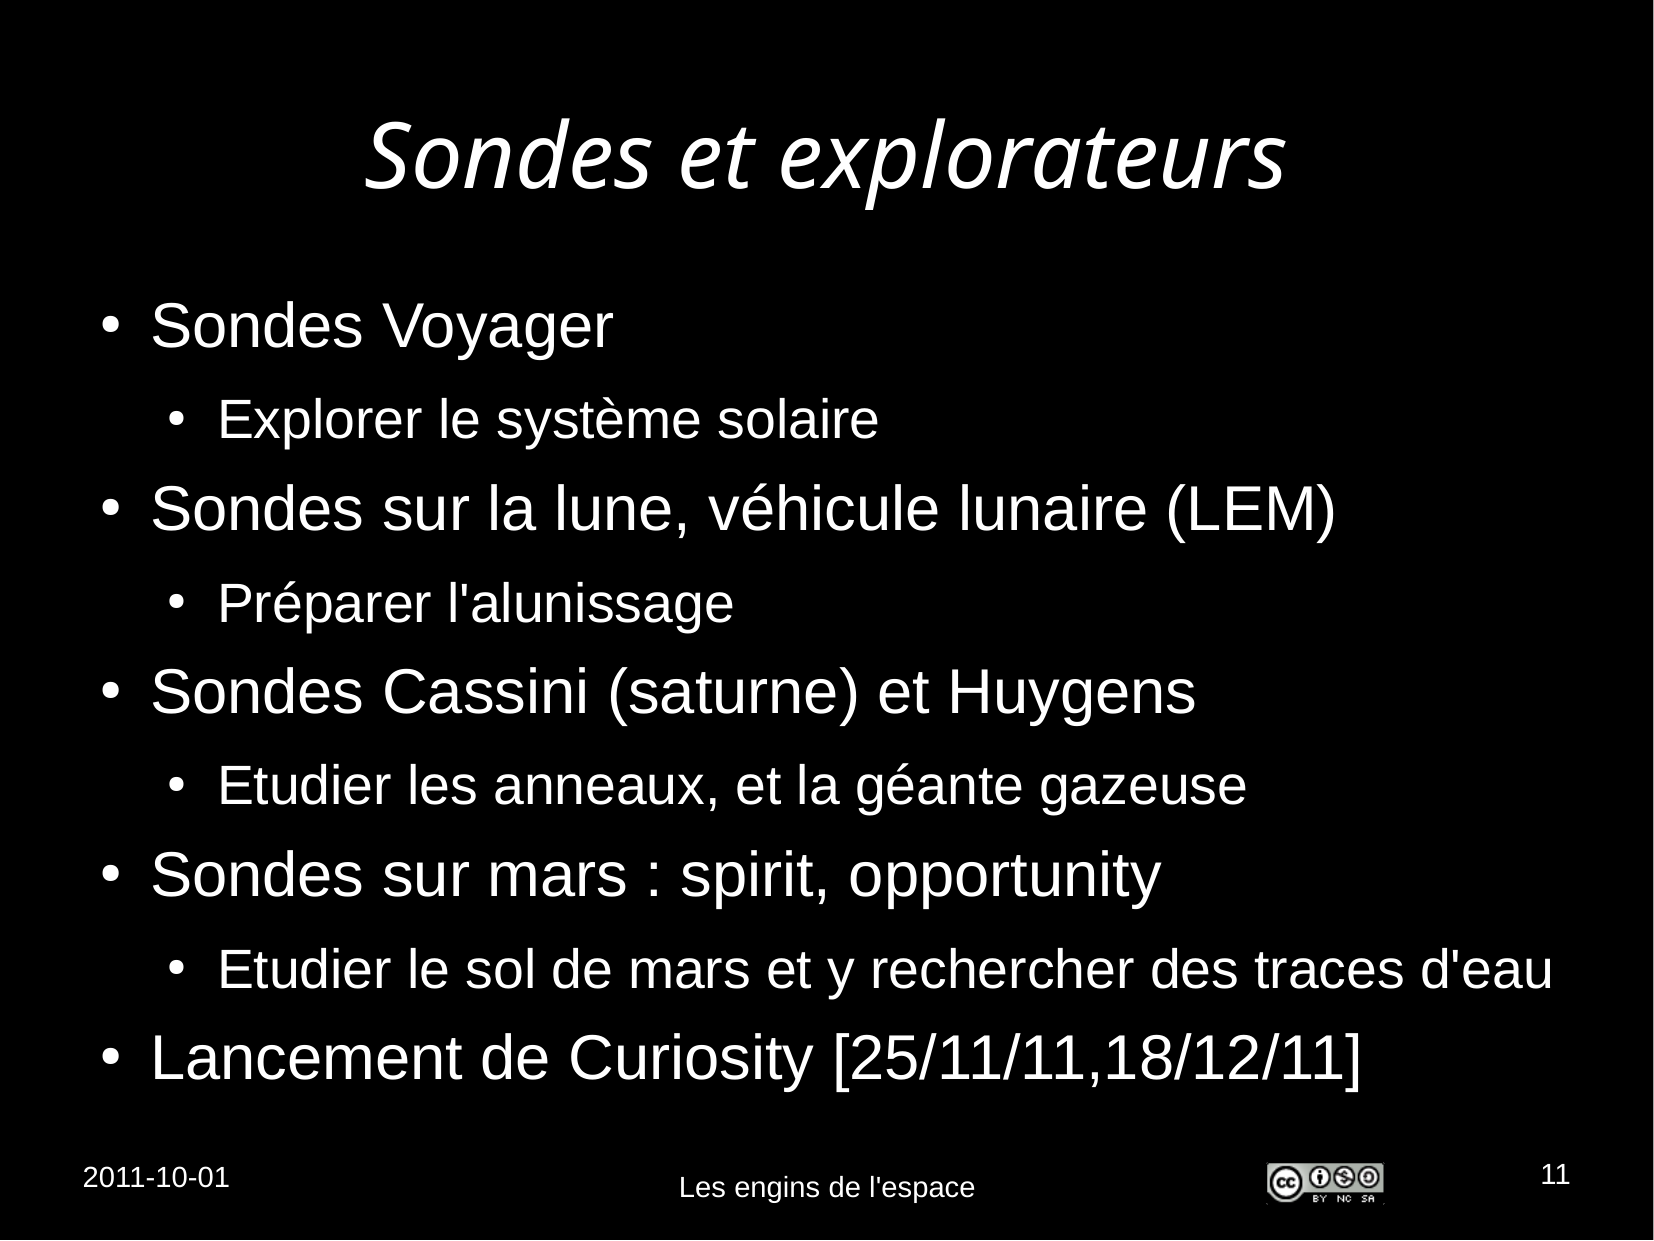

# Sondes et explorateurs
Sondes Voyager
Explorer le système solaire
Sondes sur la lune, véhicule lunaire (LEM)
Préparer l'alunissage
Sondes Cassini (saturne) et Huygens
Etudier les anneaux, et la géante gazeuse
Sondes sur mars : spirit, opportunity
Etudier le sol de mars et y rechercher des traces d'eau
Lancement de Curiosity [25/11/11,18/12/11]
11
2011-10-01
Les engins de l'espace